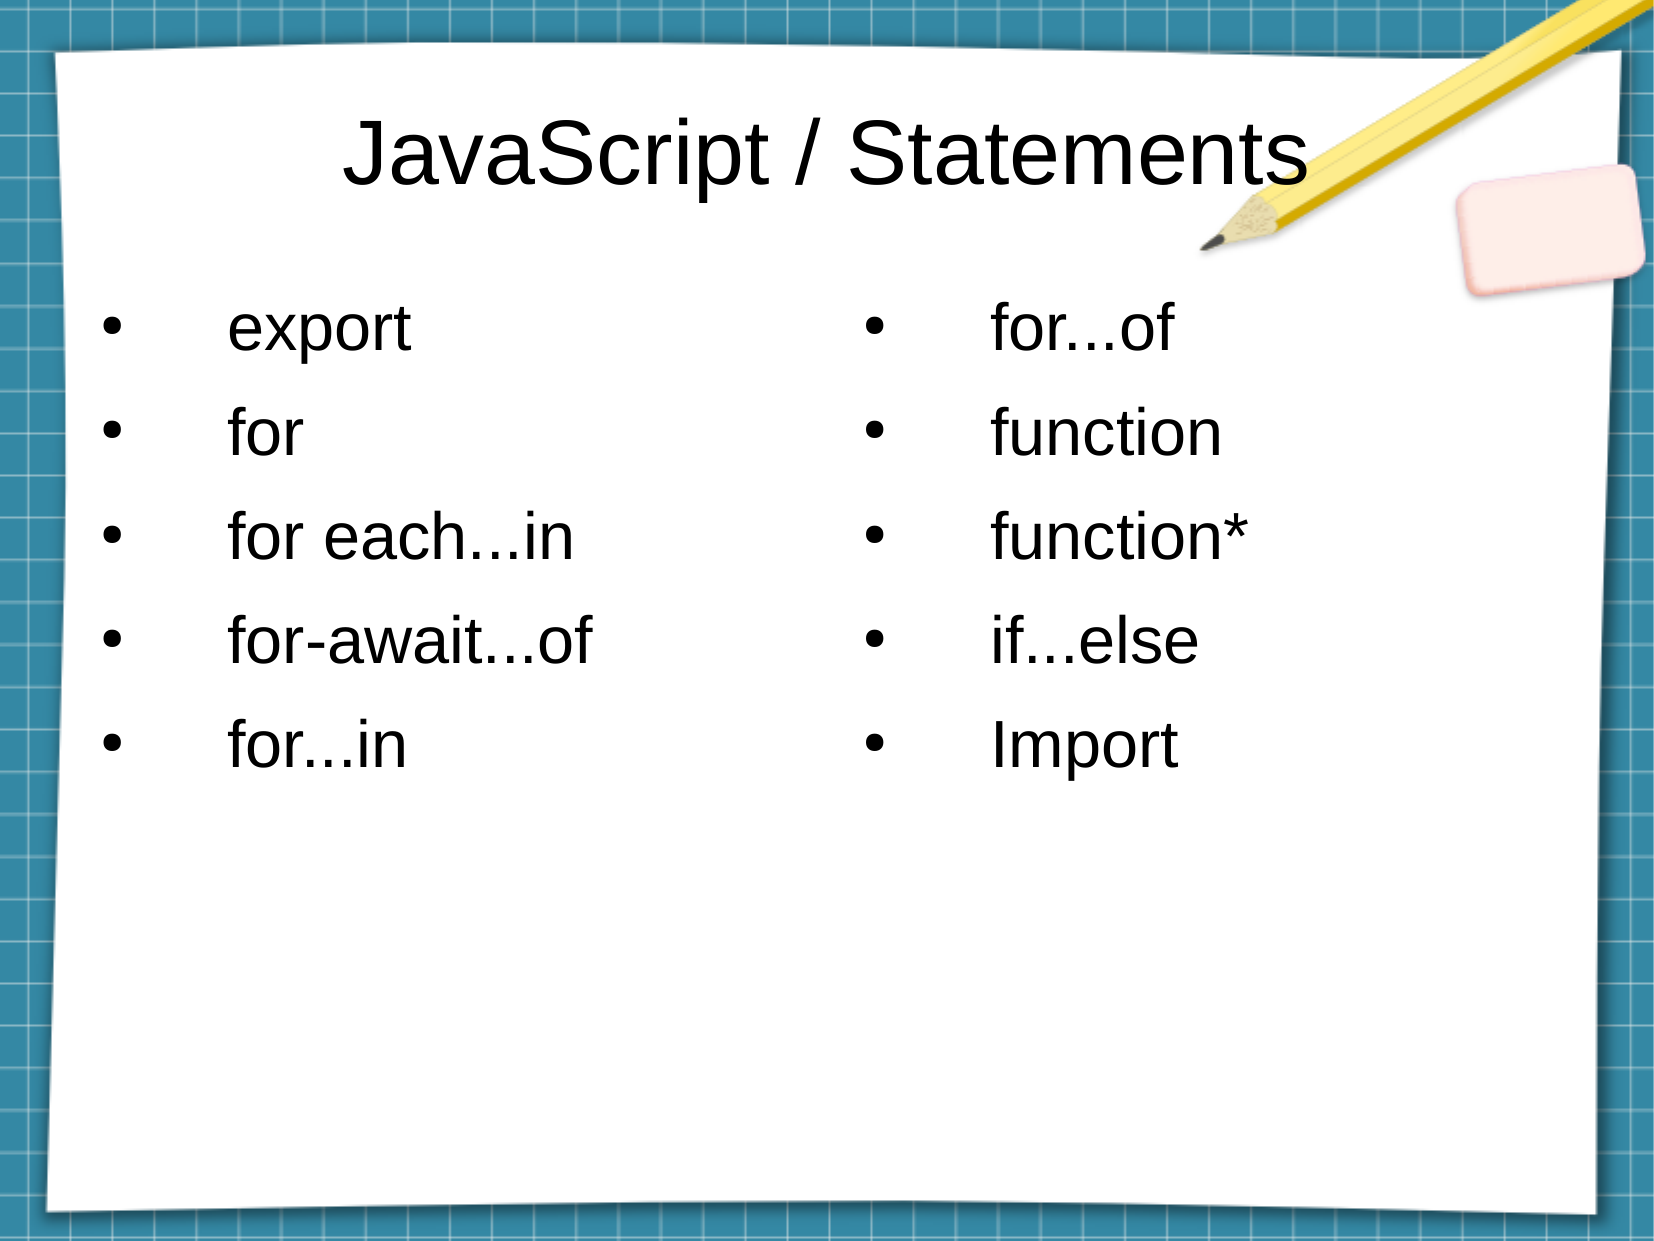

# JavaScript / Statements
 	export
 for
 for each...in
 for-await...of
 for...in
 	for...of
 function
 function*
 if...else
 Import